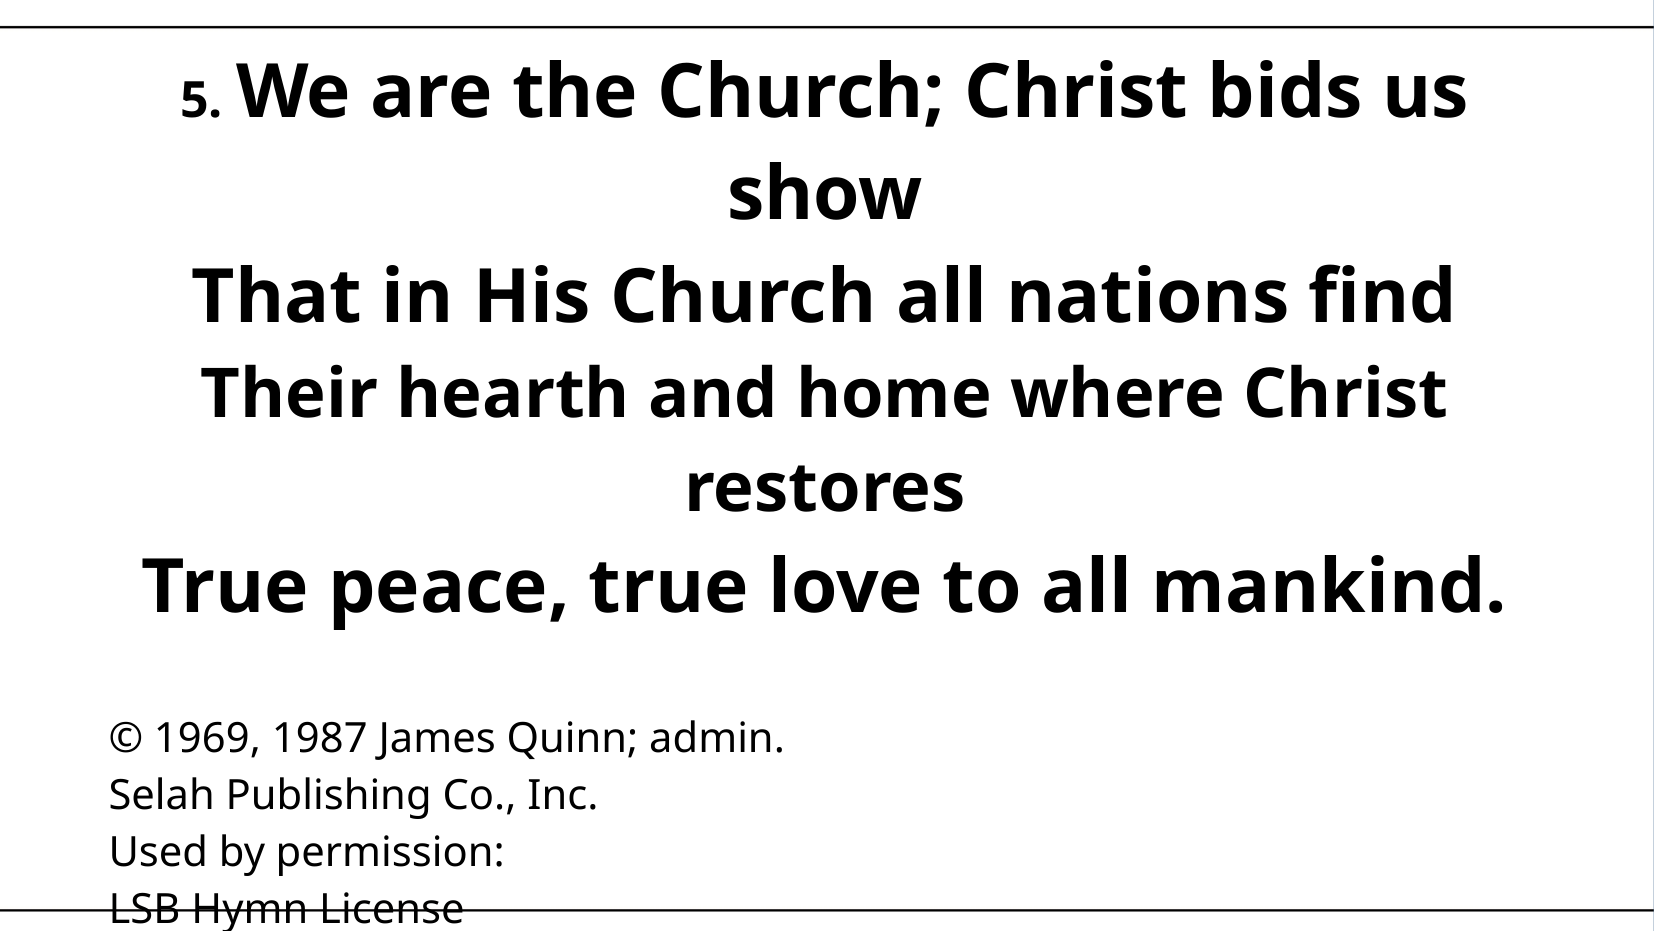

5. We are the Church; Christ bids us show
That in His Church all nations find
Their hearth and home where Christ restores
True peace, true love to all mankind.
© 1969, 1987 James Quinn; admin.
Selah Publishing Co., Inc.
Used by permission:
LSB Hymn License
.NET, no. 100011038.